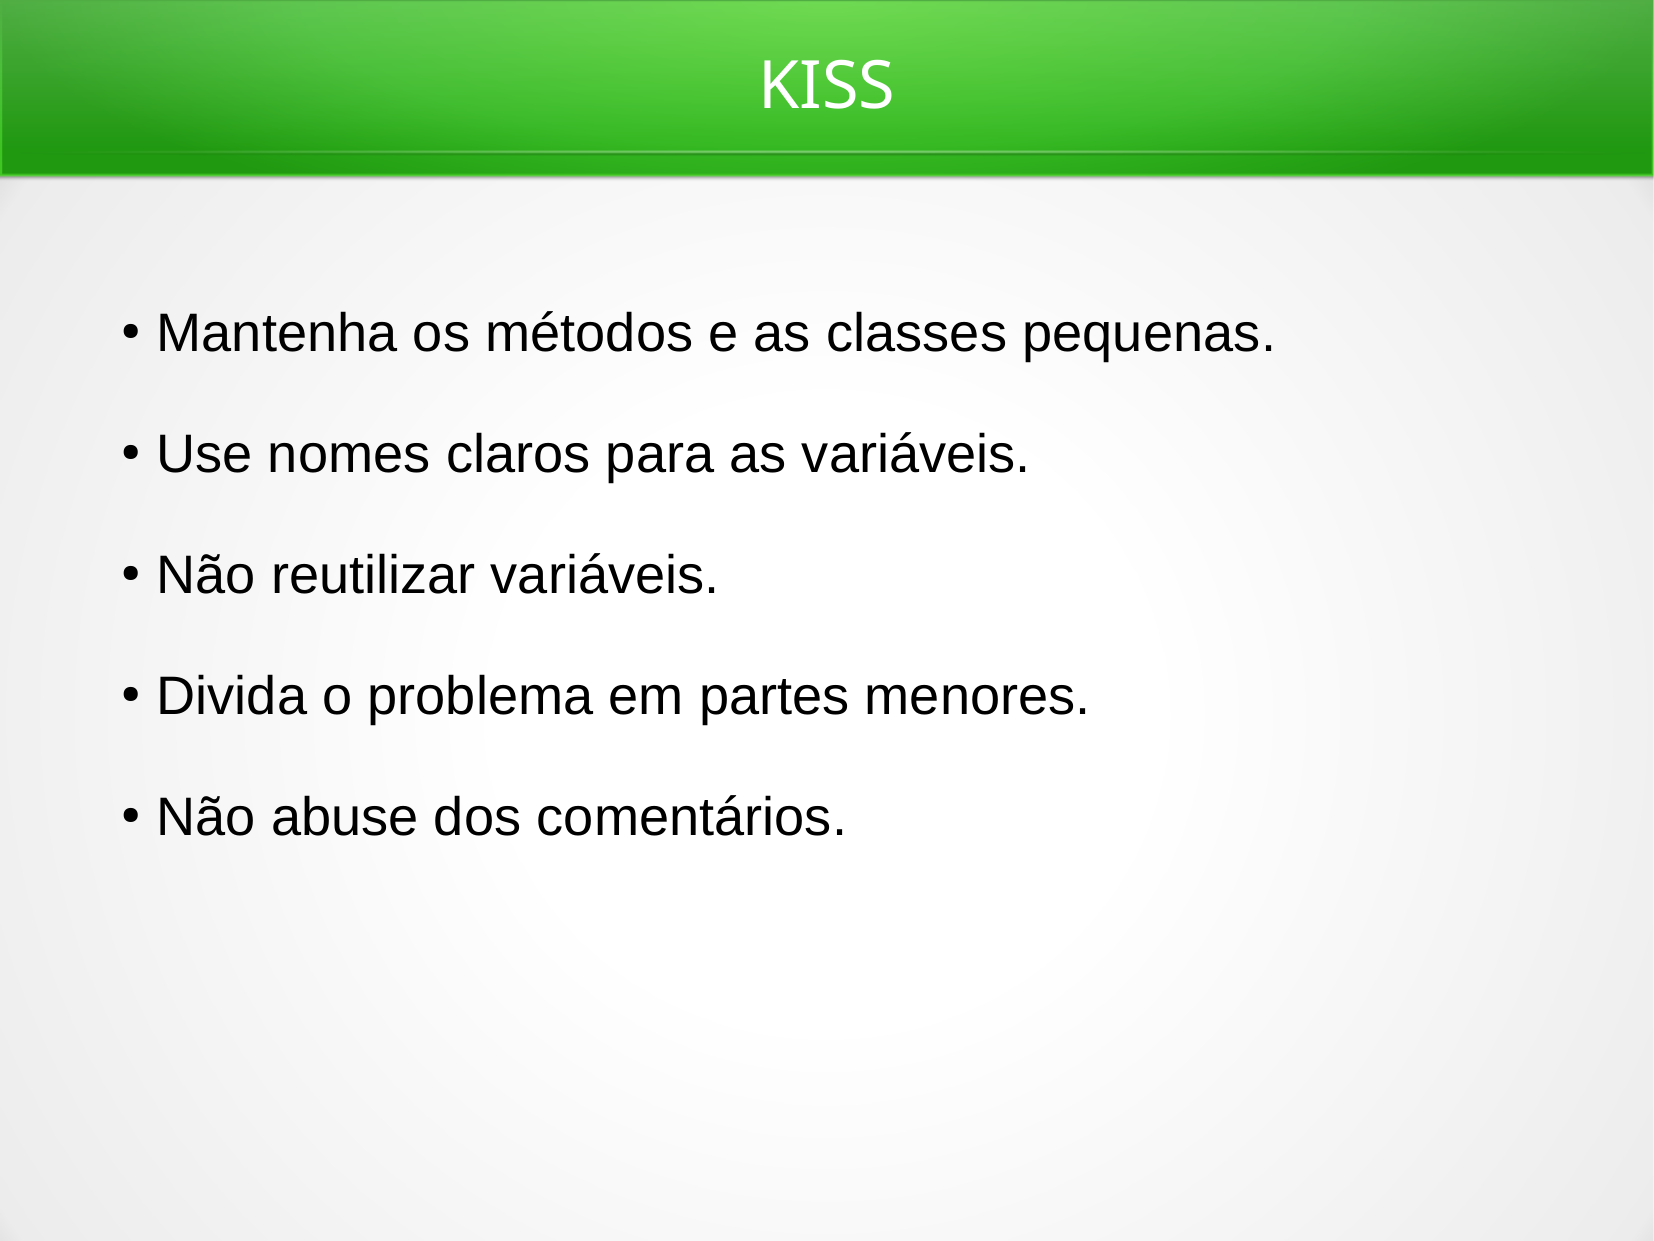

# KISS
Mantenha os métodos e as classes pequenas.
Use nomes claros para as variáveis.
Não reutilizar variáveis.
Divida o problema em partes menores.
Não abuse dos comentários.